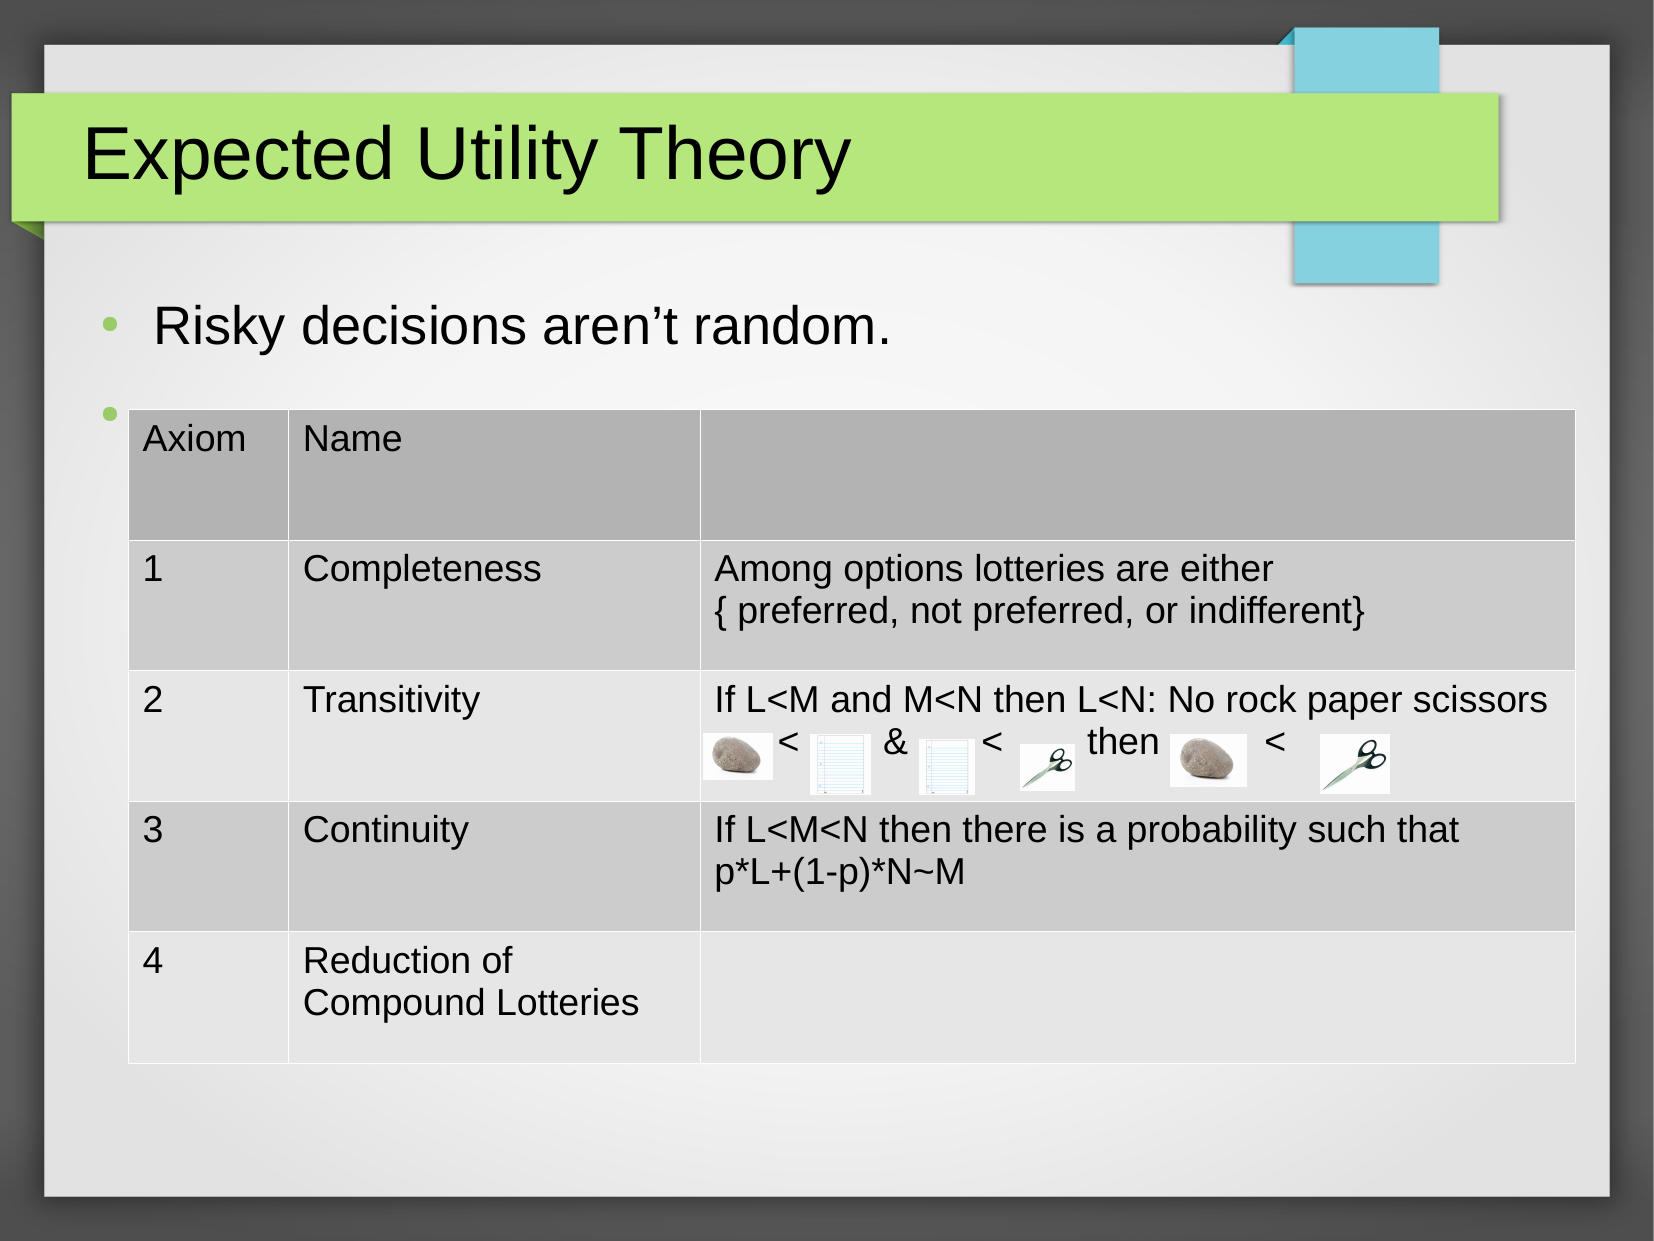

# Expected Utility Theory
Risky decisions aren’t random.
| Axiom | Name | |
| --- | --- | --- |
| 1 | Completeness | Among options lotteries are either { preferred, not preferred, or indifferent} |
| 2 | Transitivity | If L<M and M<N then L<N: No rock paper scissors < & < then < |
| 3 | Continuity | If L<M<N then there is a probability such that p\*L+(1-p)\*N~M |
| 4 | Reduction of Compound Lotteries | |